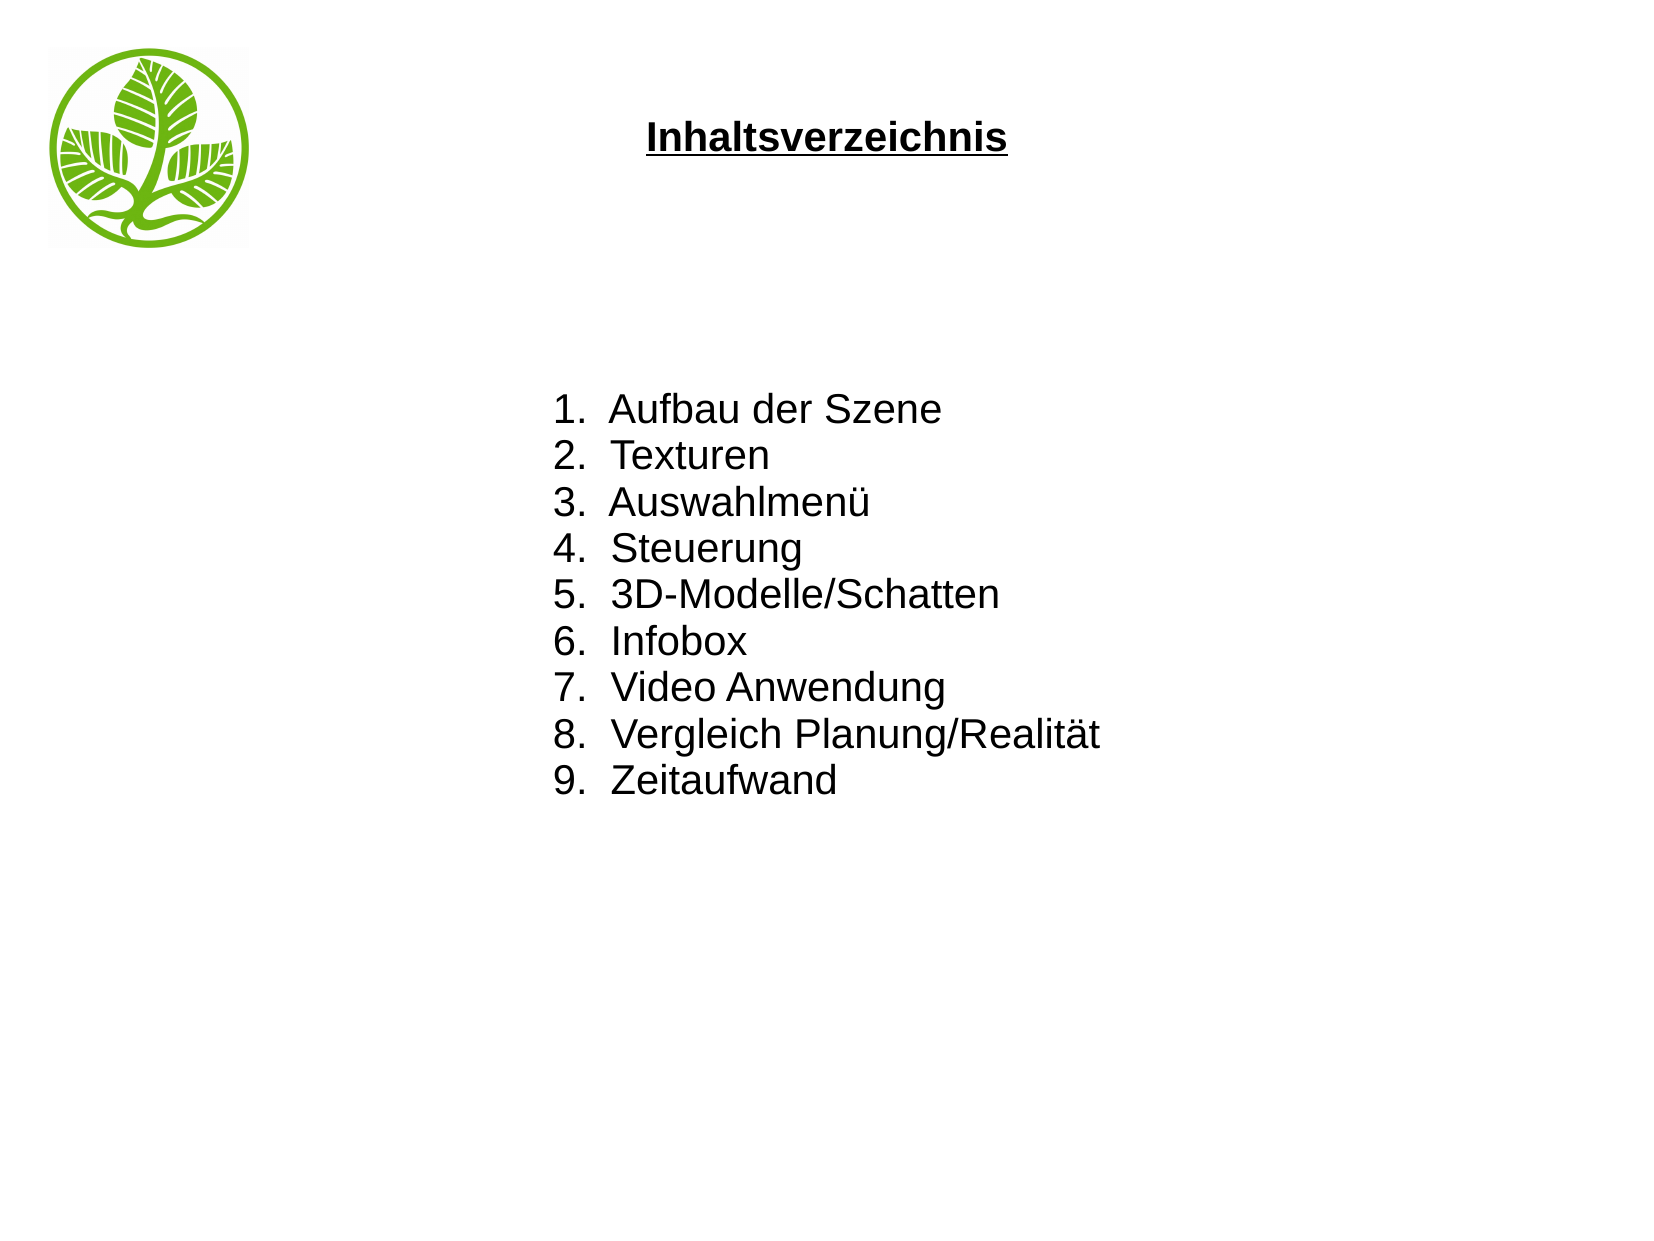

Inhaltsverzeichnis
1. Aufbau der Szene
2. Texturen
3. Auswahlmenü
4. Steuerung
5. 3D-Modelle/Schatten
6. Infobox
7. Video Anwendung
8. Vergleich Planung/Realität
9. Zeitaufwand